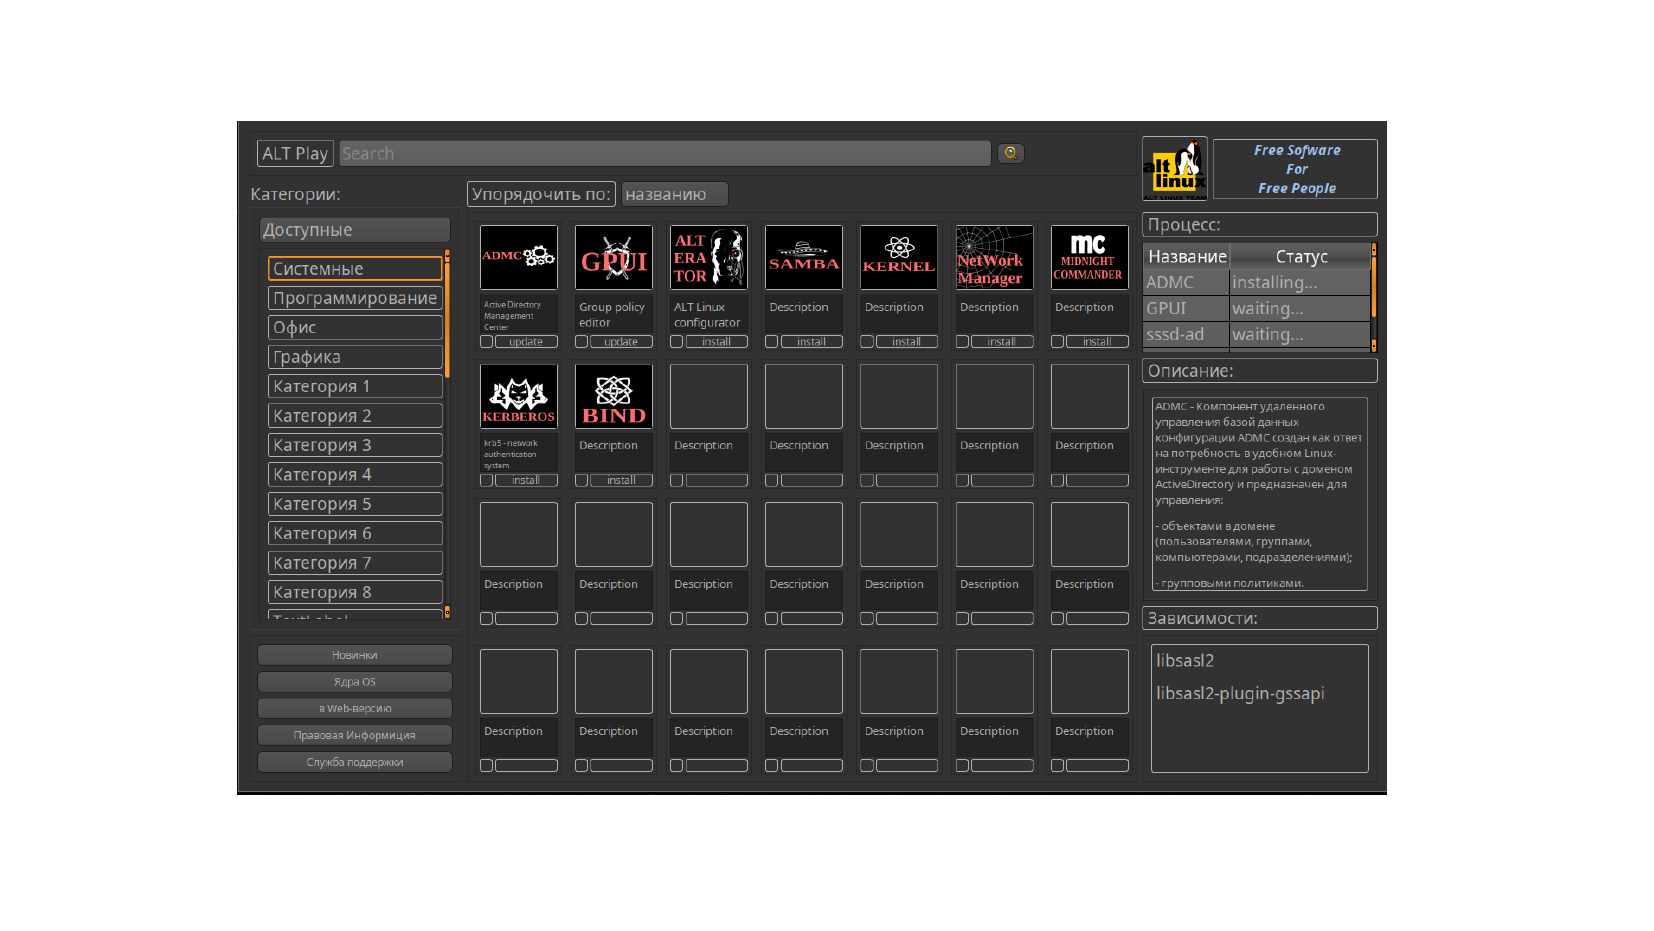

# ALT Play - центр установки программ
Главный вид приложения.